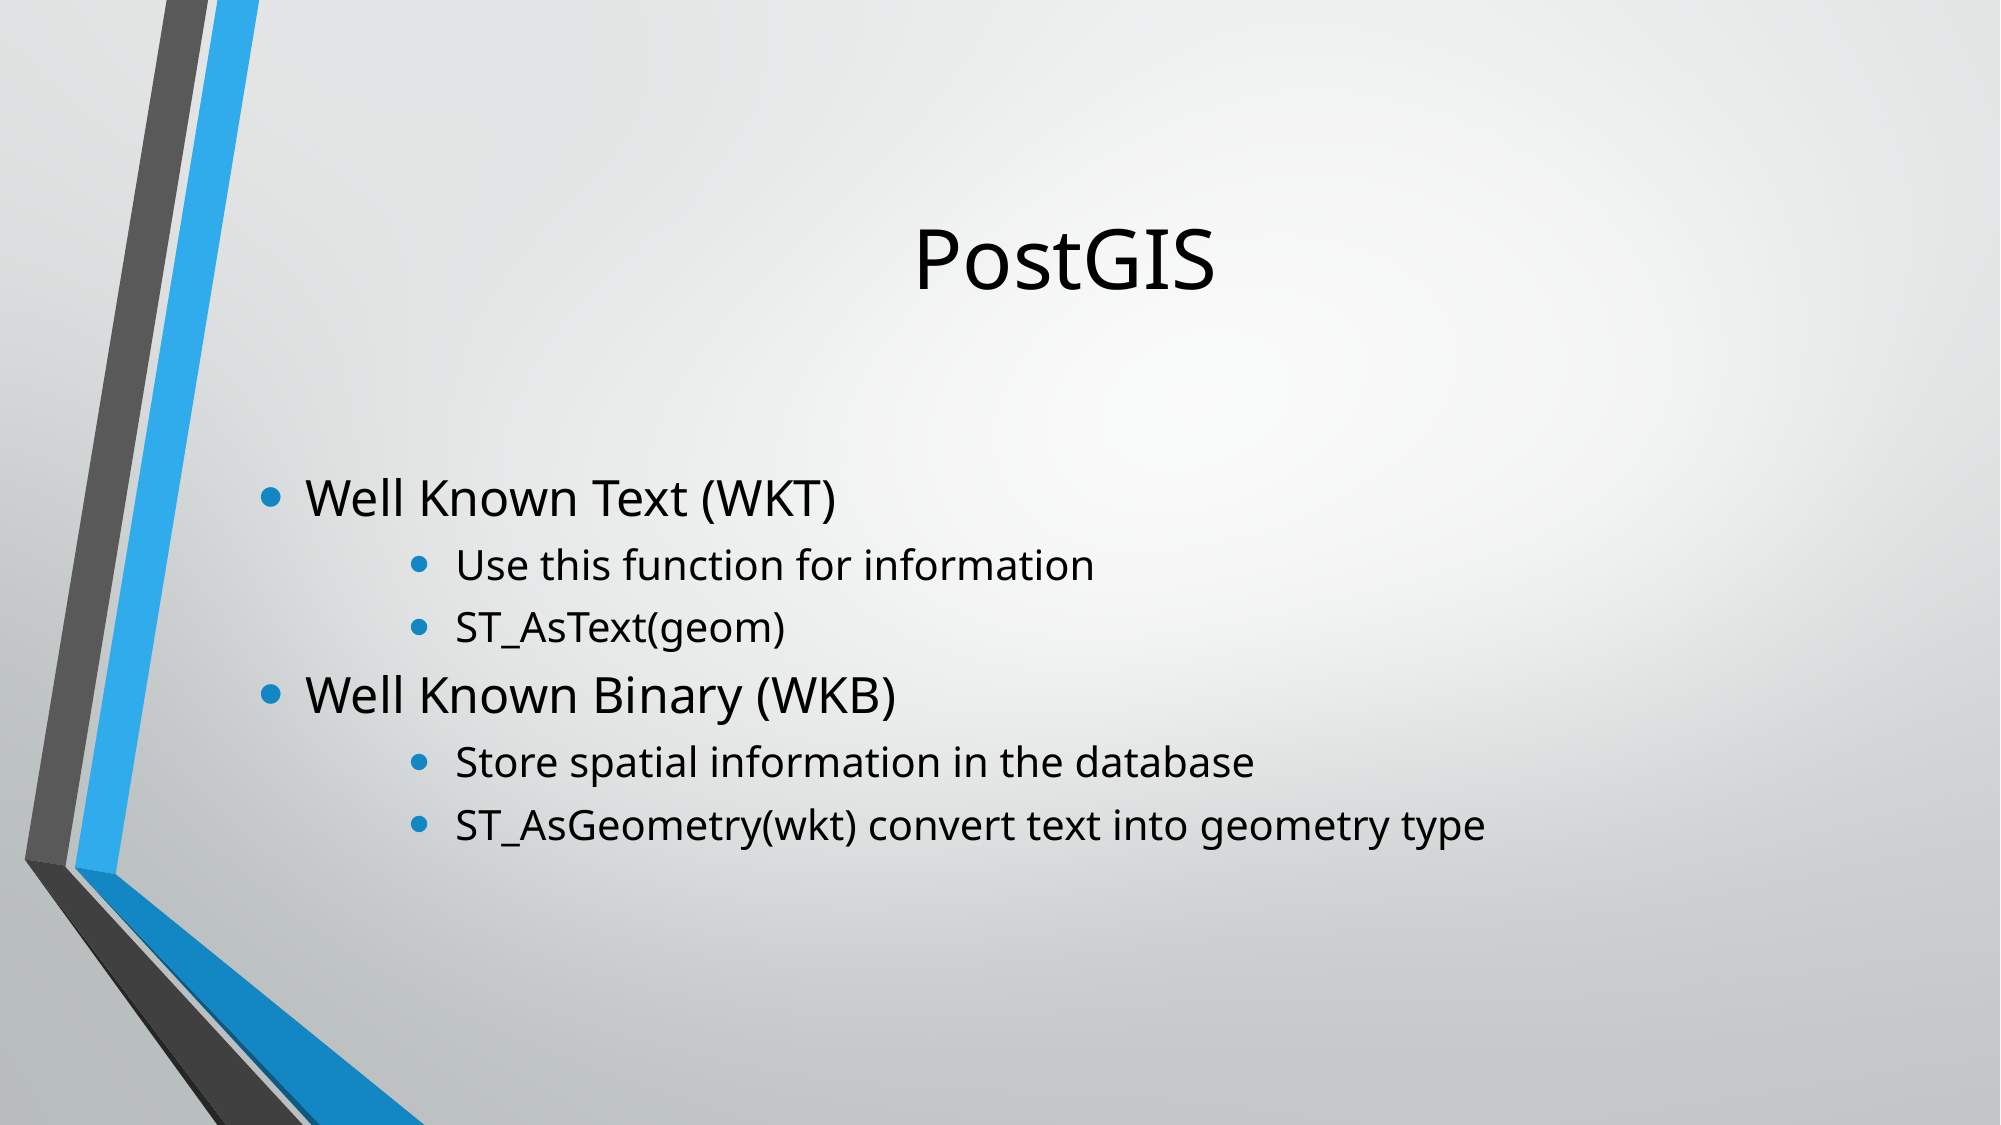

# PostGIS
Well Known Text (WKT)
Use this function for information
ST_AsText(geom)
Well Known Binary (WKB)
Store spatial information in the database
ST_AsGeometry(wkt) convert text into geometry type